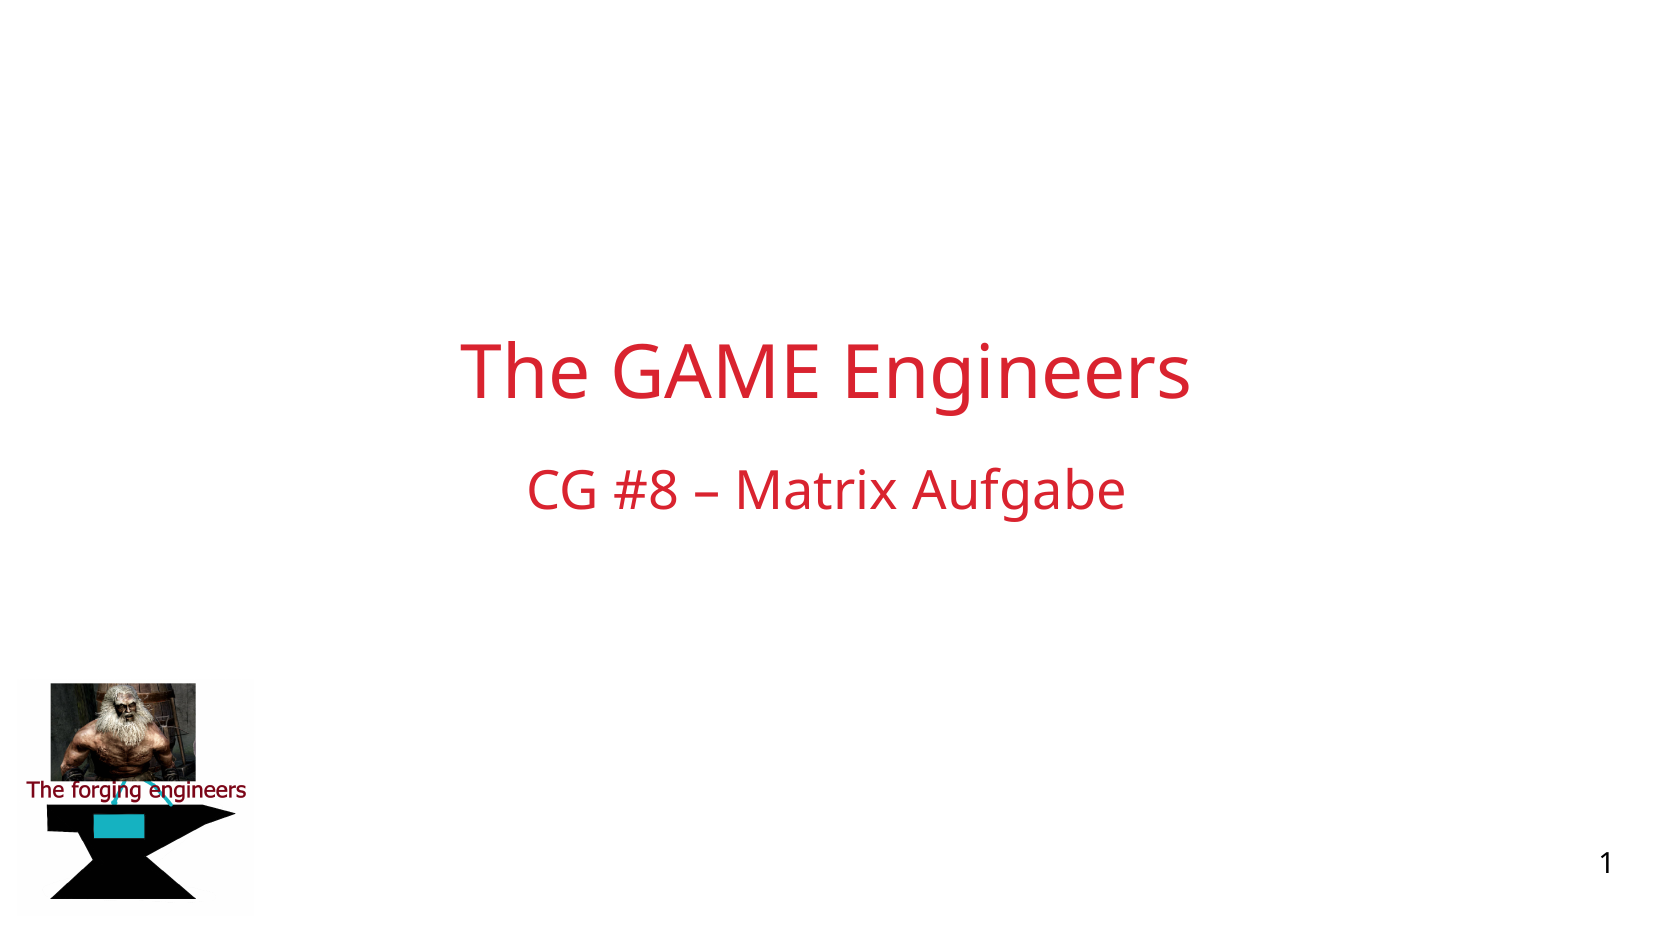

The GAME Engineers
CG #8 – Matrix Aufgabe